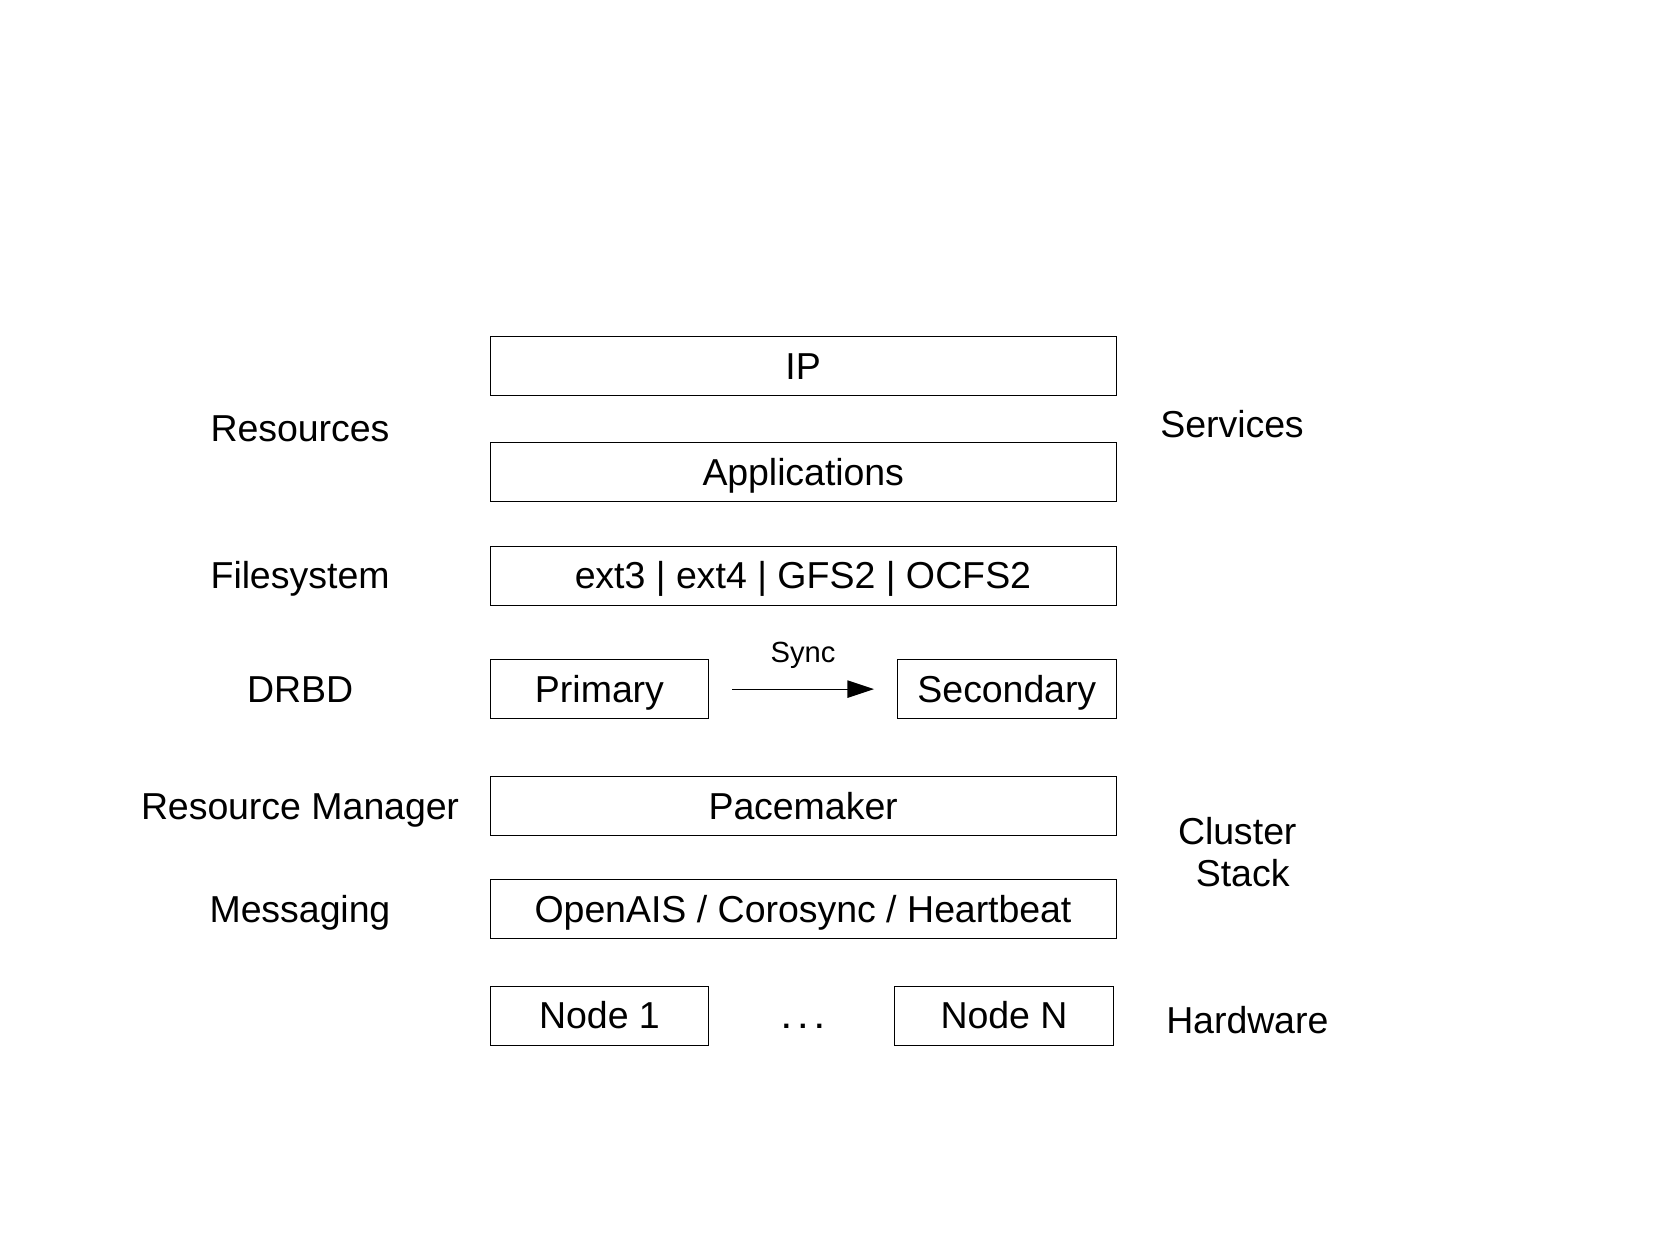

IP
Services
Resources
Applications
ext3 | ext4 | GFS2 | OCFS2
Filesystem
Sync
Primary
Secondary
DRBD
Pacemaker
Resource Manager
Cluster
Stack
OpenAIS / Corosync / Heartbeat
Messaging
Node 1
Node N
Hardware
. . .